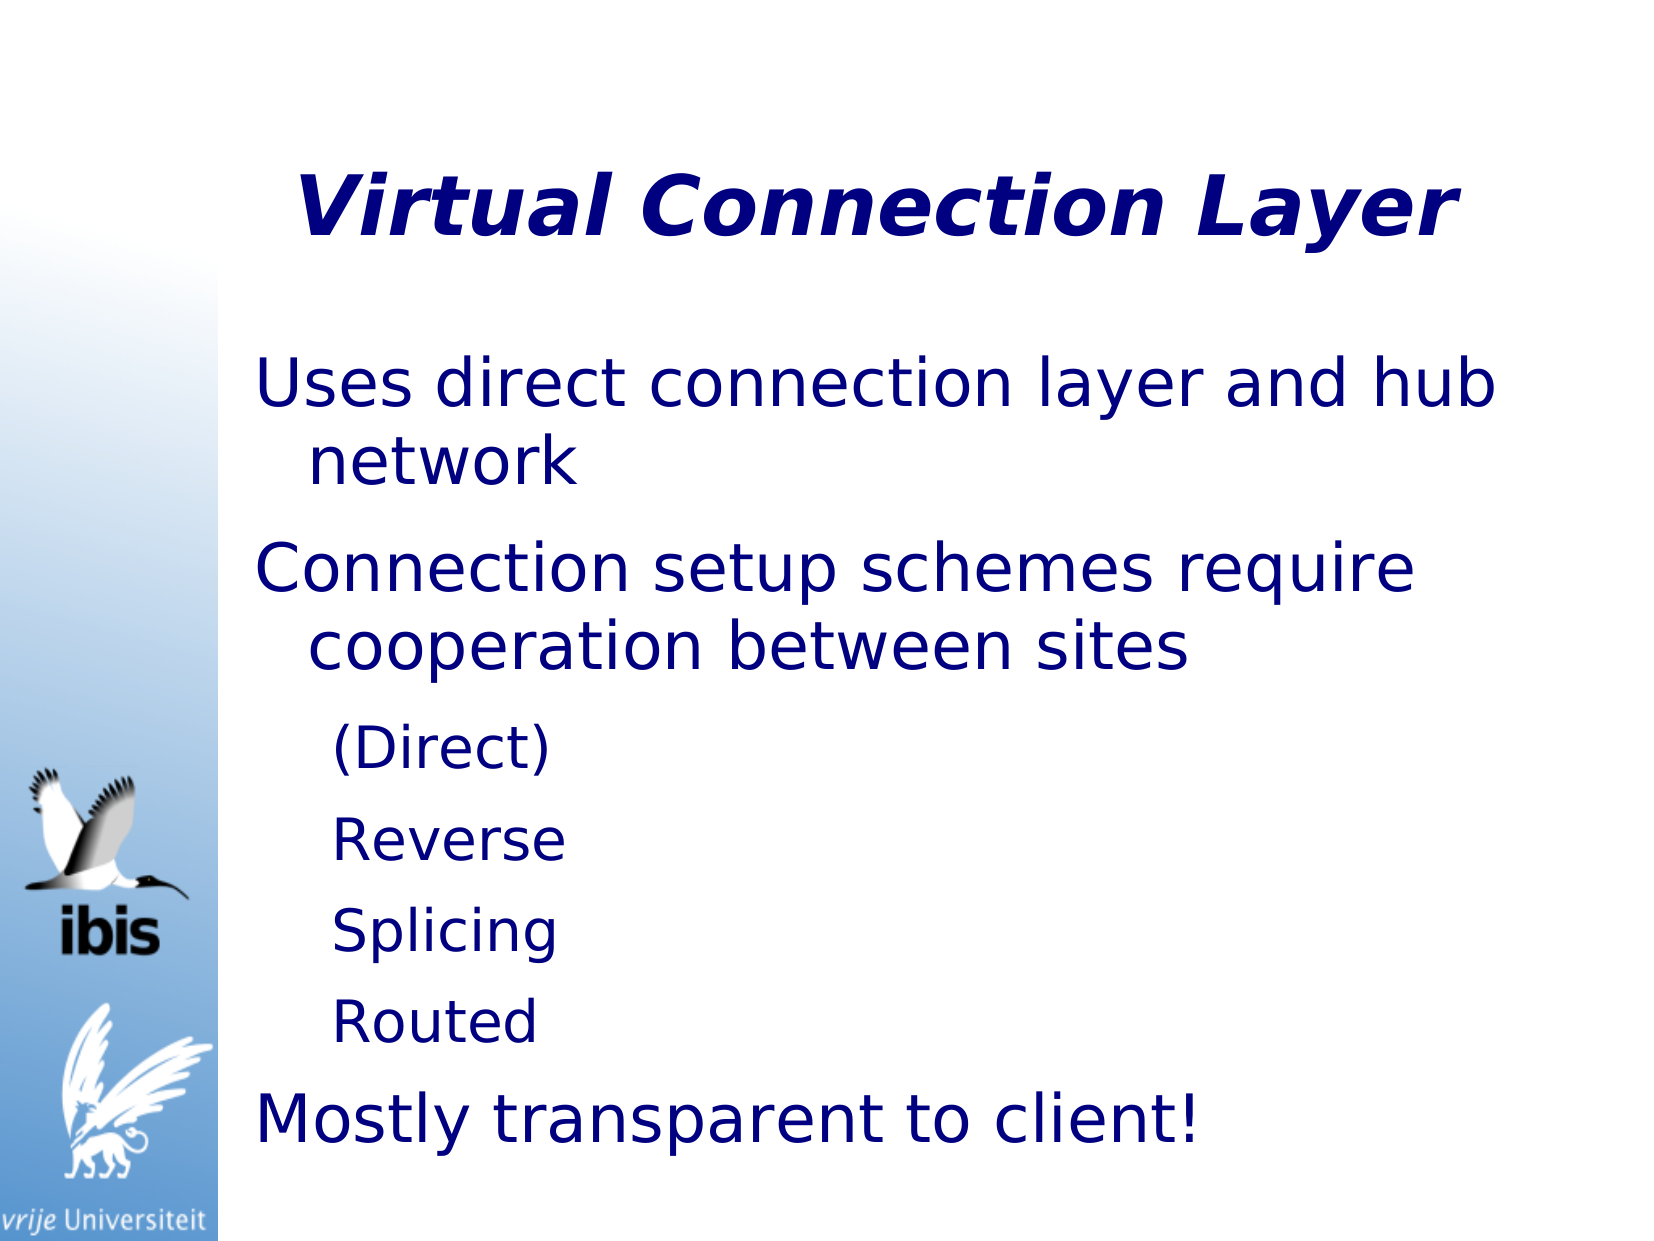

# Virtual Connection Layer
Uses direct connection layer and hub network
Connection setup schemes require cooperation between sites
(Direct)
Reverse
Splicing
Routed
Mostly transparent to client!